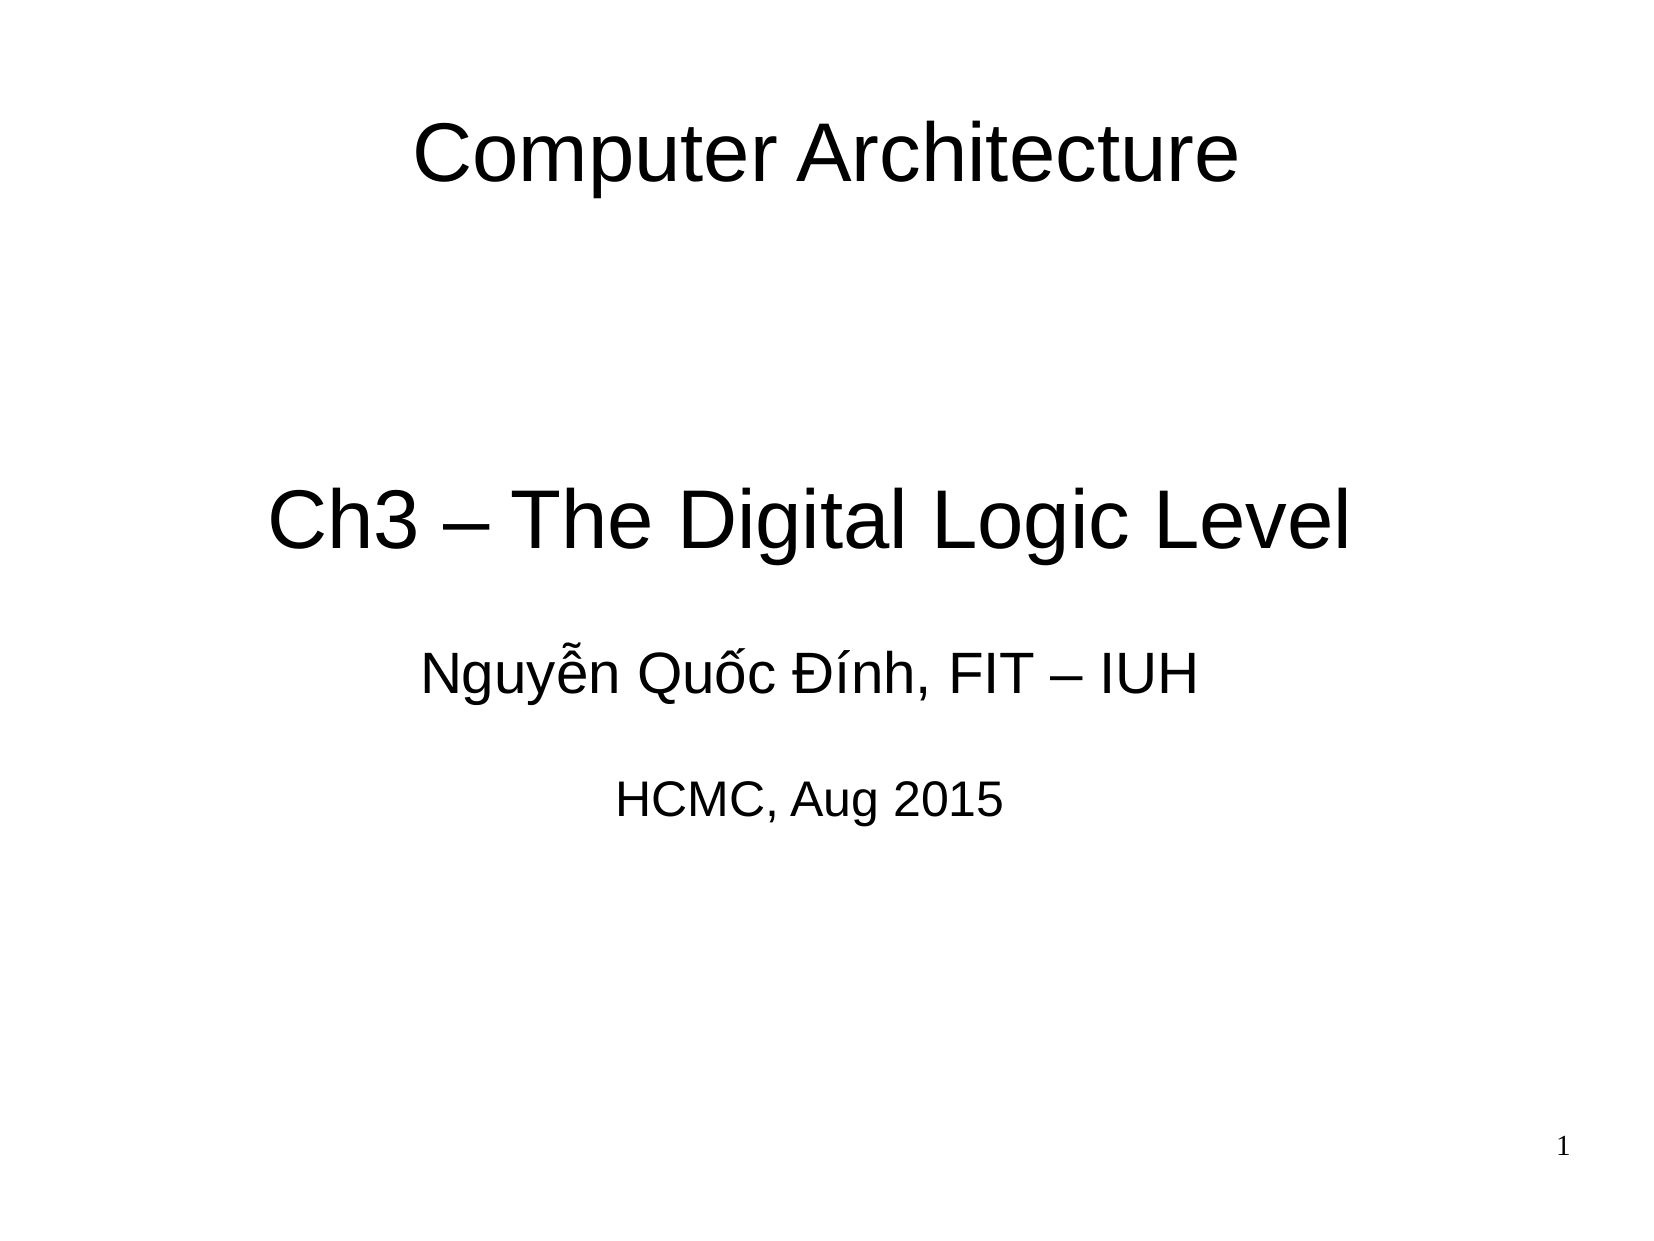

# Computer Architecture
Ch3 – The Digital Logic Level
Nguyễn Quốc Đính, FIT – IUH
HCMC, Aug 2015
1